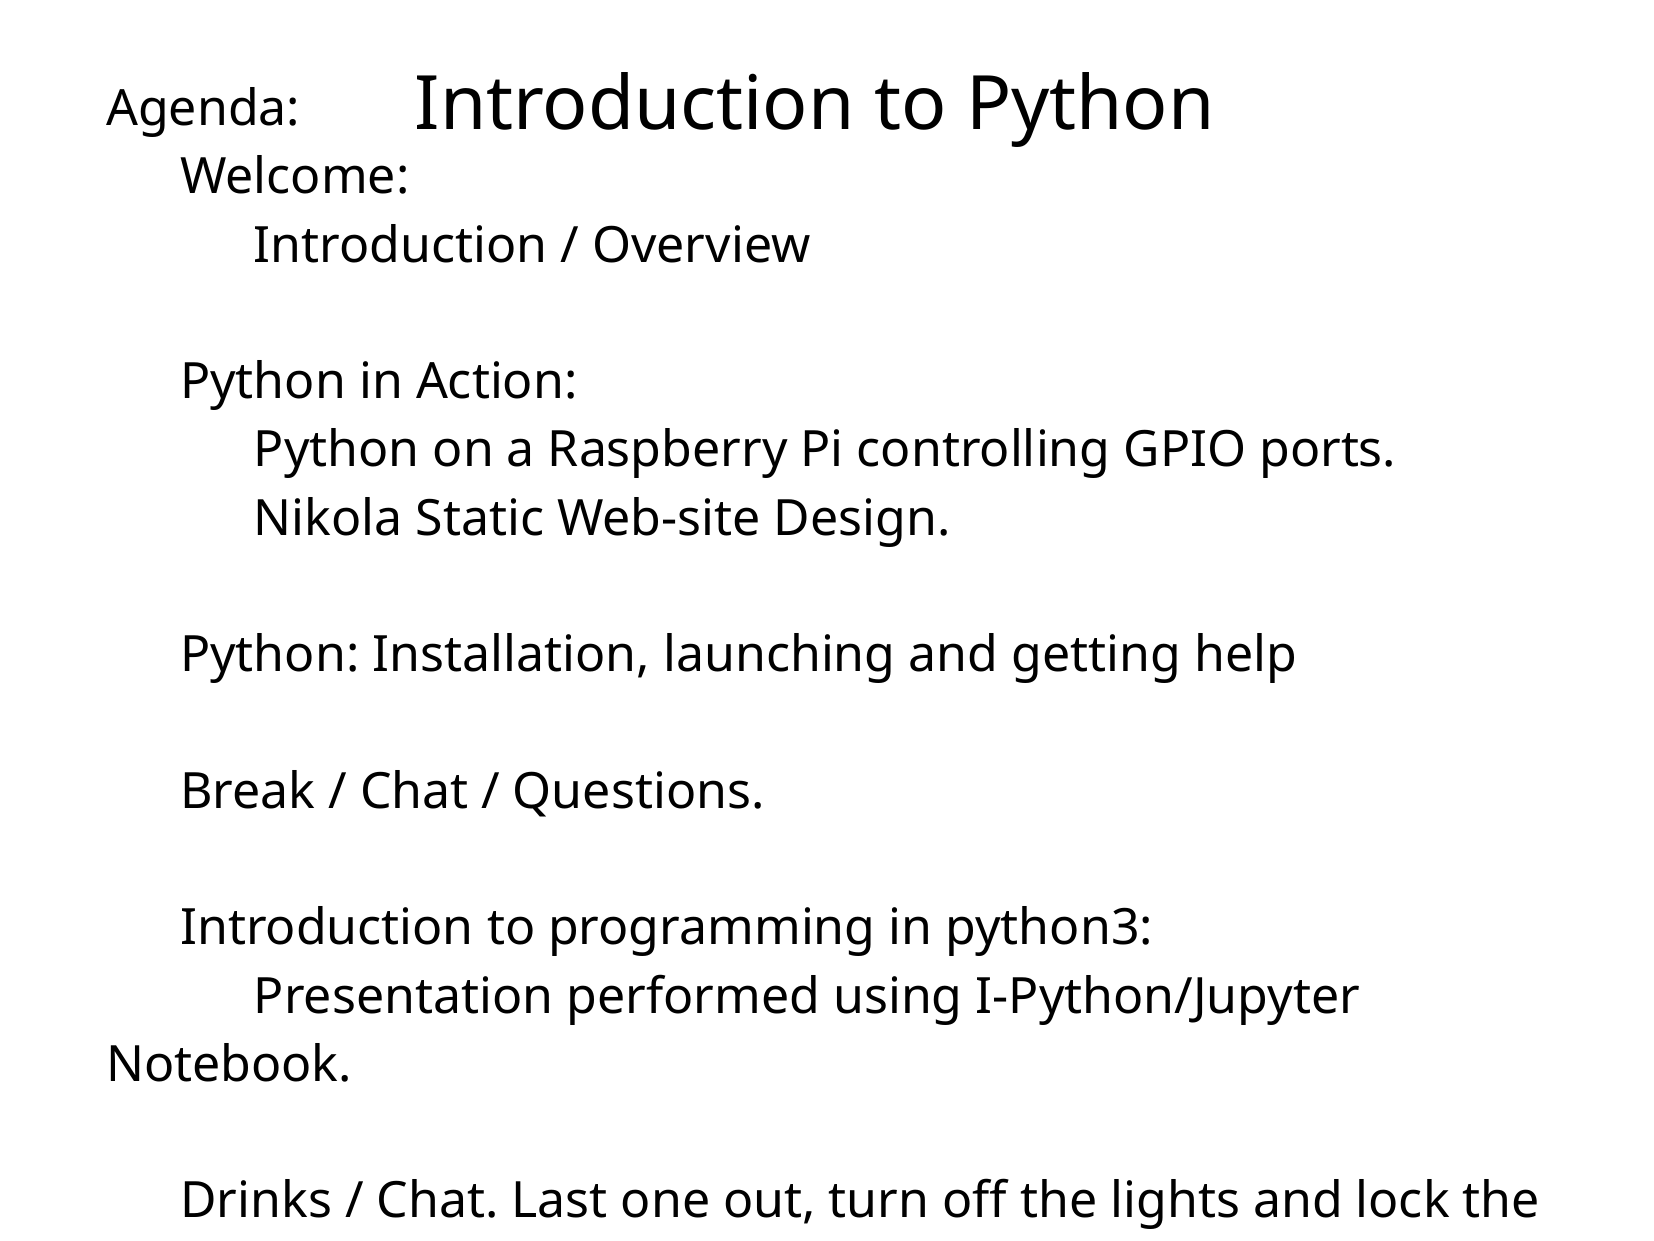

# Introduction to Python
Agenda:
	Welcome:
		Introduction / Overview
	Python in Action:
		Python on a Raspberry Pi controlling GPIO ports.
		Nikola Static Web-site Design.
	Python: Installation, launching and getting help
	Break / Chat / Questions.
	Introduction to programming in python3:
		Presentation performed using I-Python/Jupyter Notebook.
	Drinks / Chat. Last one out, turn off the lights and lock the door.